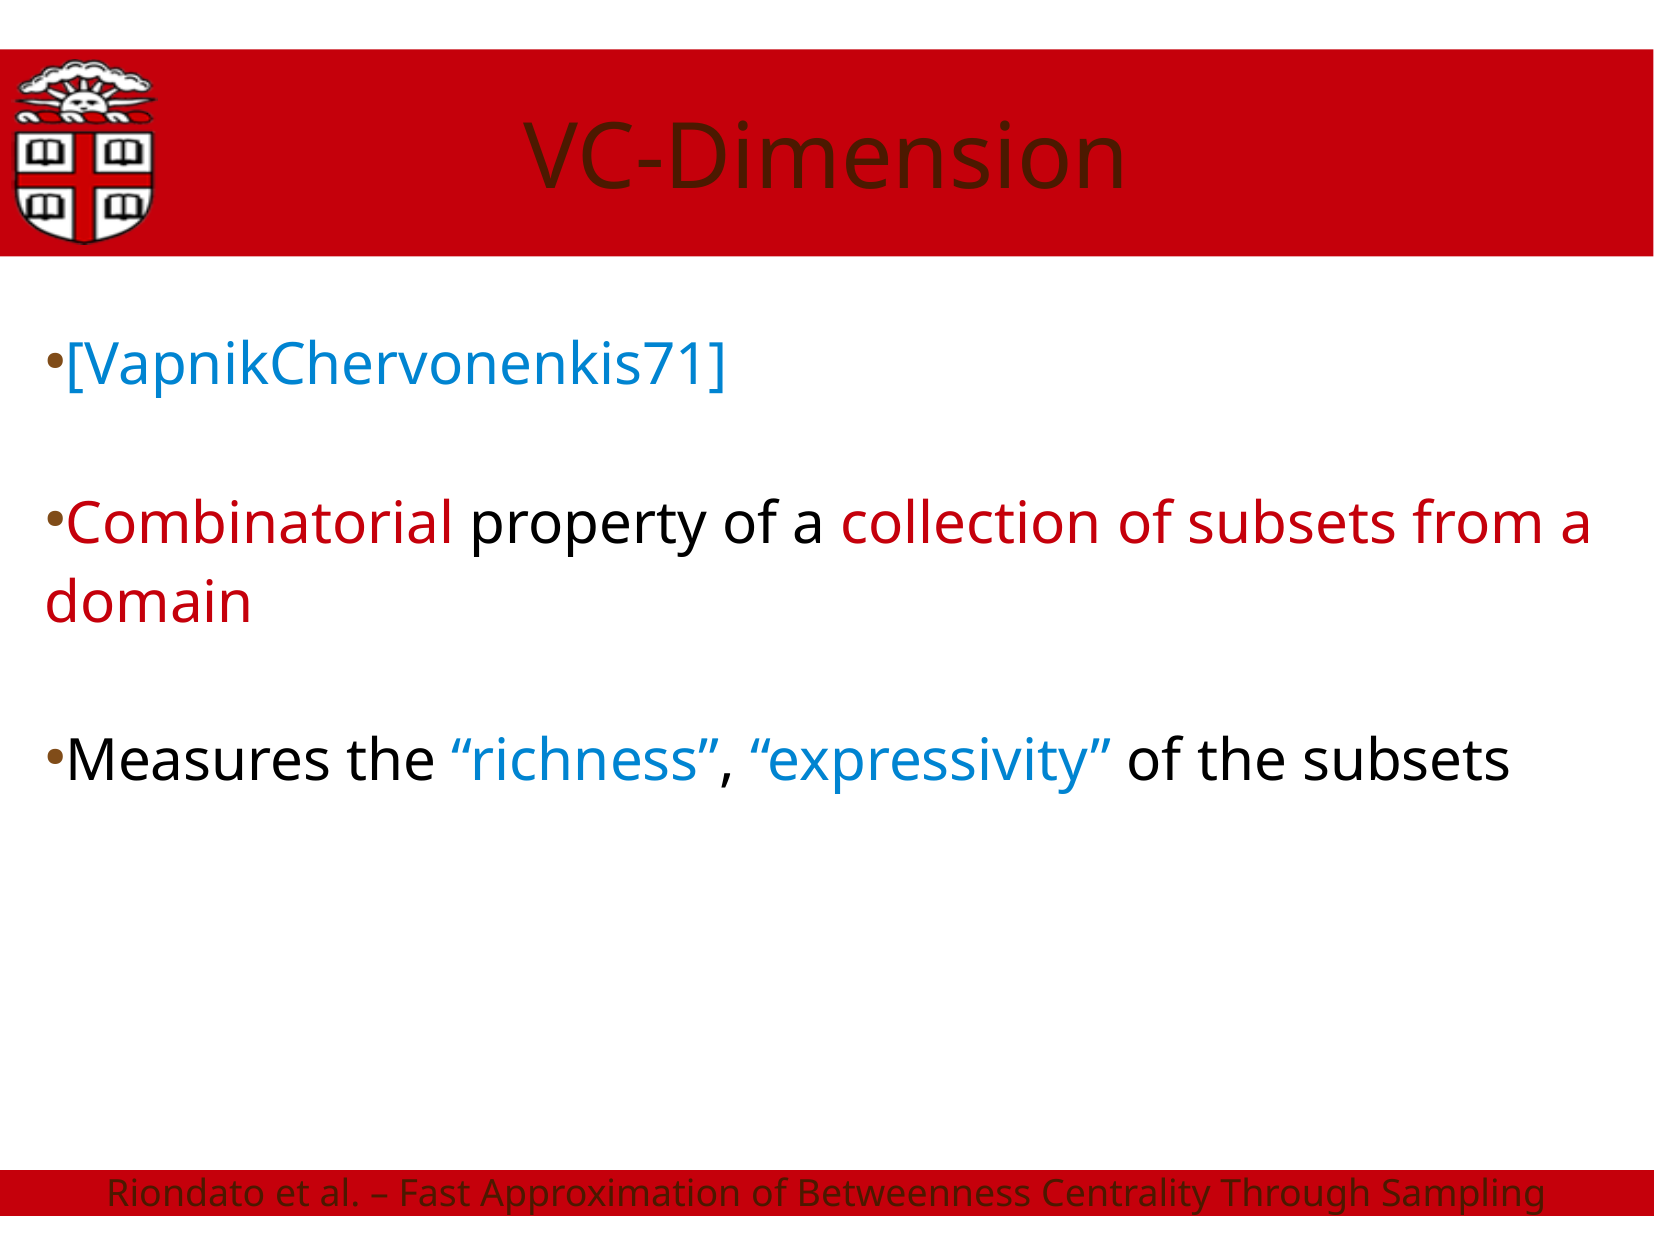

# VC-Dimension
[VapnikChervonenkis71]
Combinatorial property of a collection of subsets from a domain
Measures the “richness”, “expressivity” of the subsets
Riondato et al. – Fast Approximation of Betweenness Centrality Through Sampling